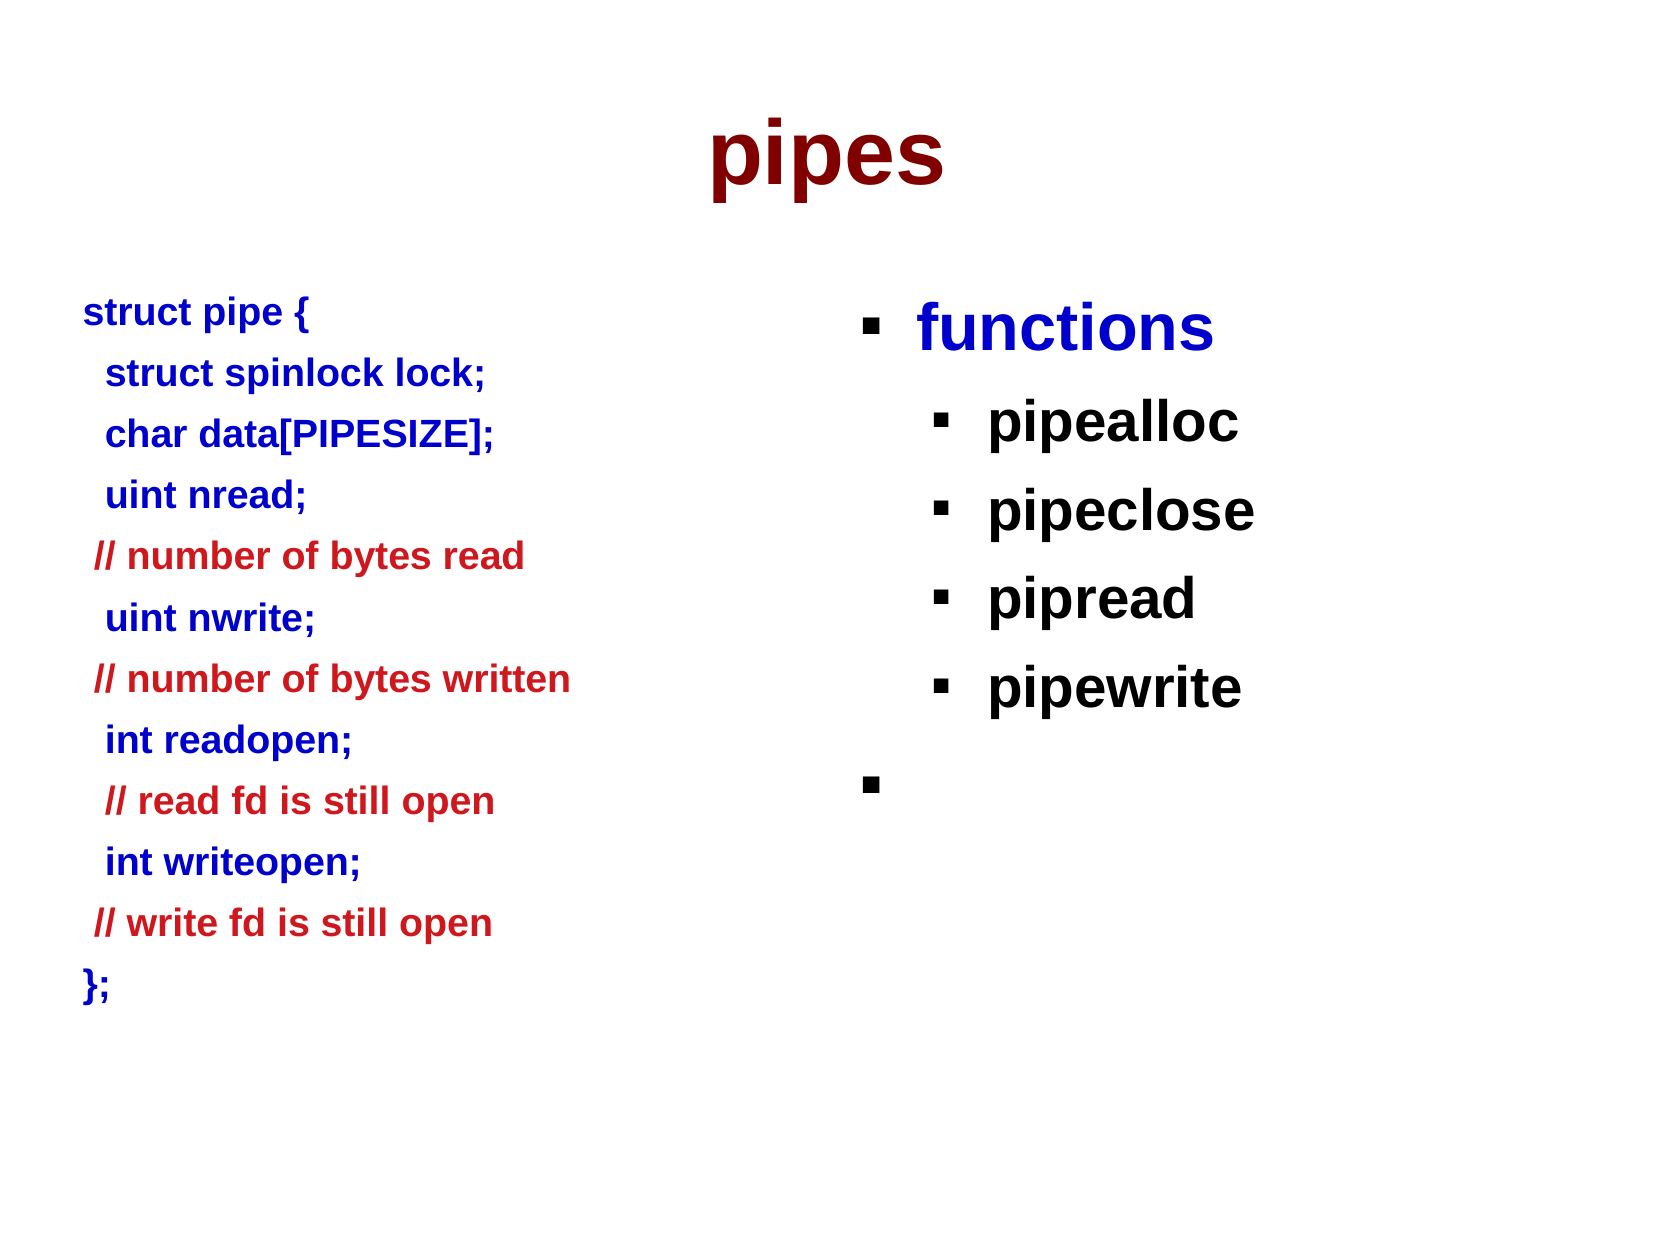

# pipes
struct pipe {
 struct spinlock lock;
 char data[PIPESIZE];
 uint nread;
 // number of bytes read
 uint nwrite;
 // number of bytes written
 int readopen;
 // read fd is still open
 int writeopen;
 // write fd is still open
};
functions
pipealloc
pipeclose
pipread
pipewrite